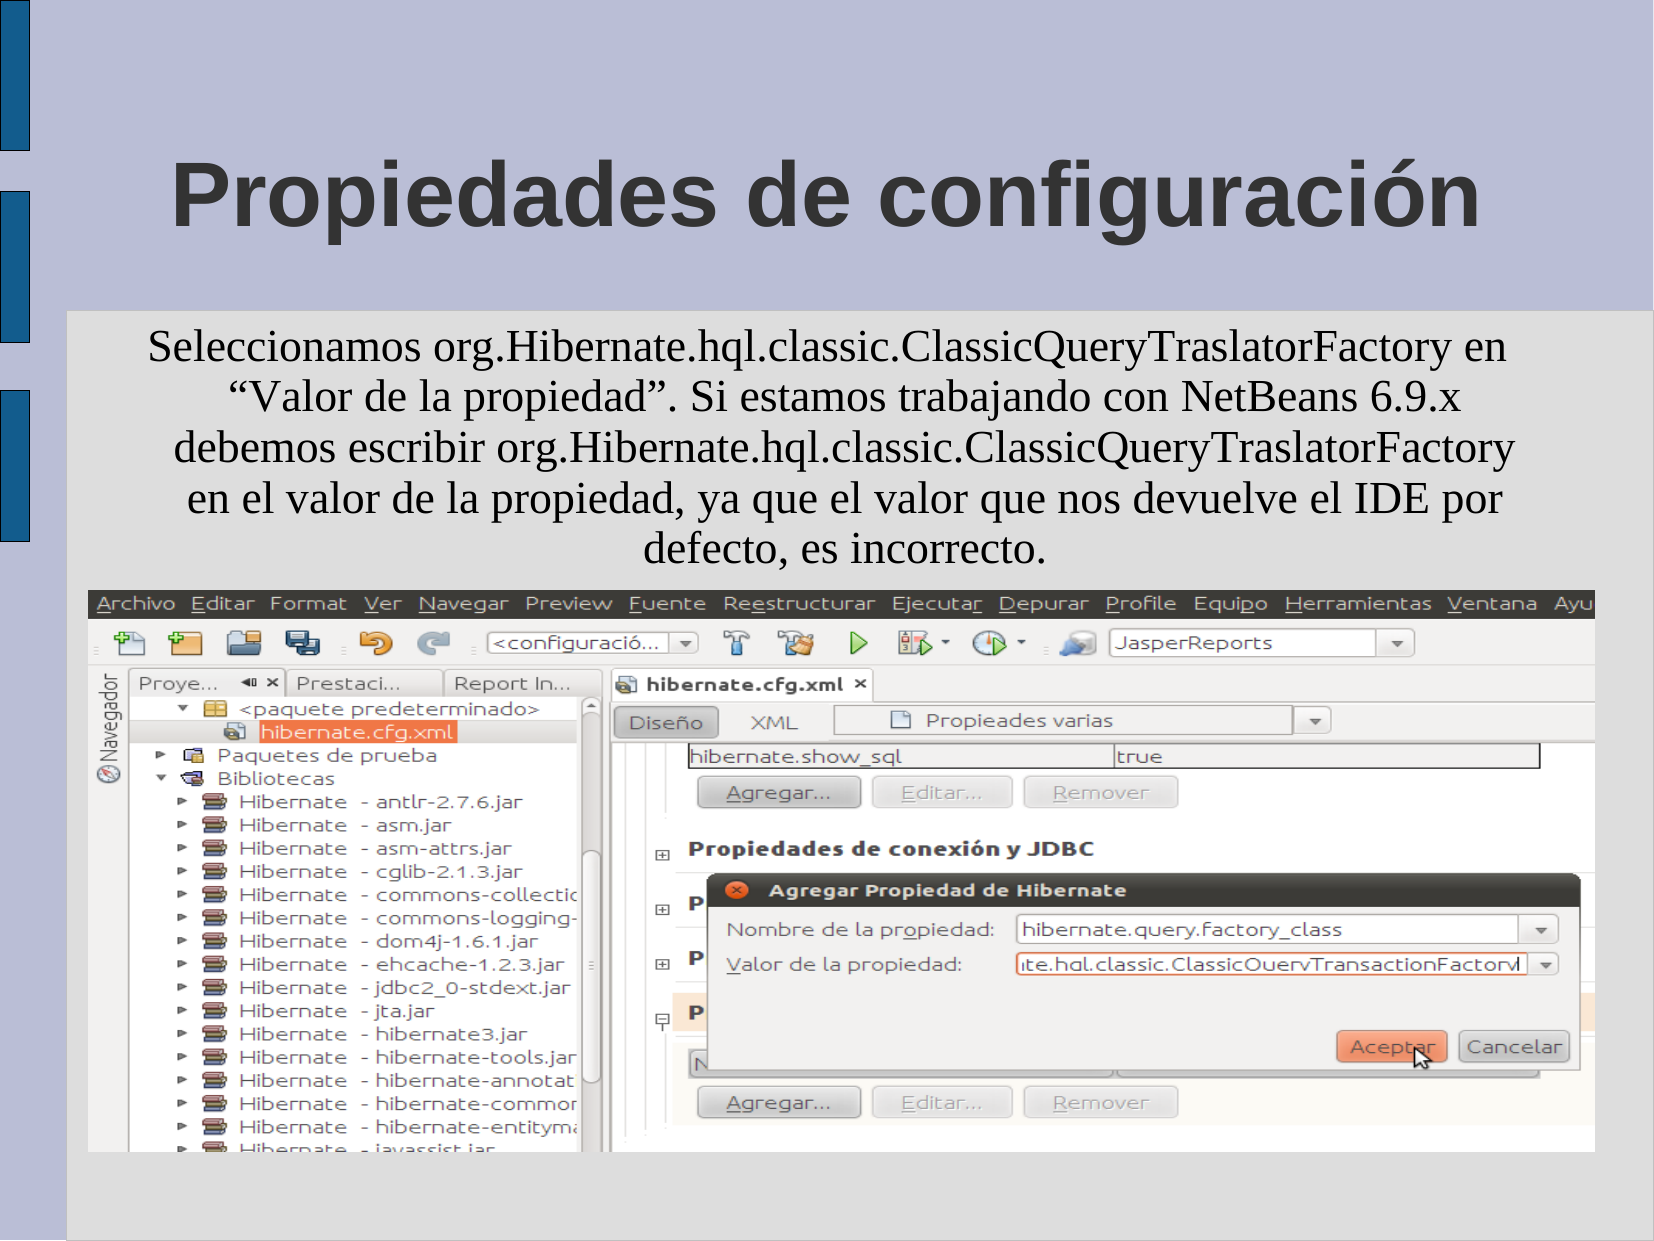

# Propiedades de configuración
Seleccionamos org.Hibernate.hql.classic.ClassicQueryTraslatorFactory en “Valor de la propiedad”. Si estamos trabajando con NetBeans 6.9.x debemos escribir org.Hibernate.hql.classic.ClassicQueryTraslatorFactory en el valor de la propiedad, ya que el valor que nos devuelve el IDE por defecto, es incorrecto.